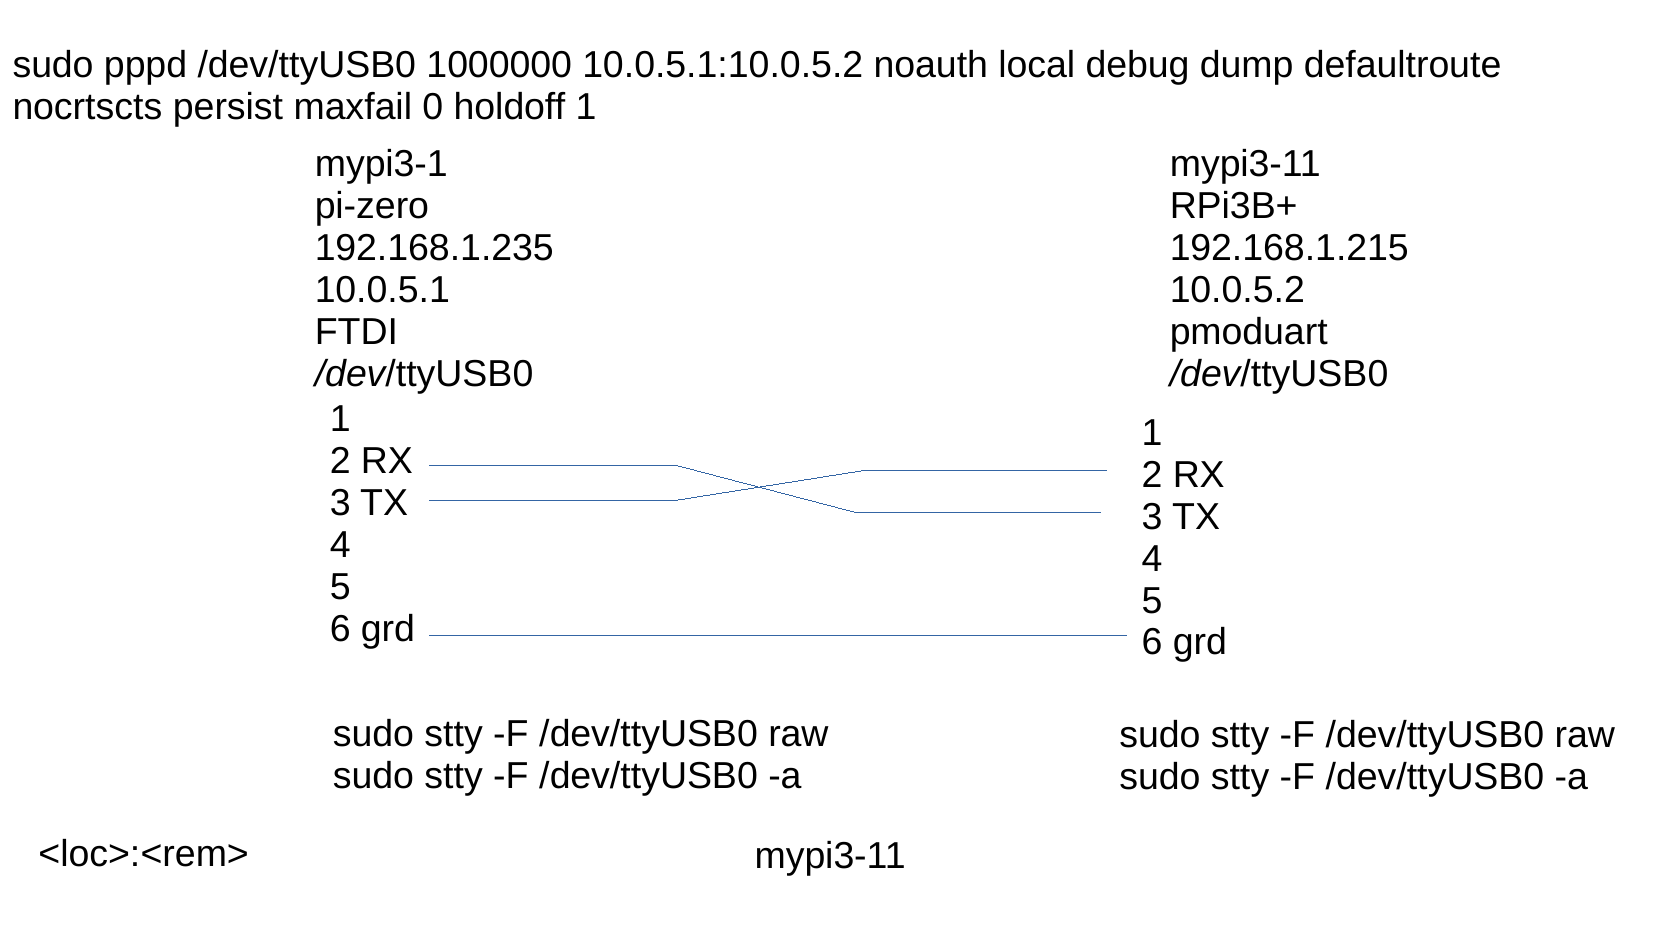

sudo pppd /dev/ttyUSB0 1000000 10.0.5.1:10.0.5.2 noauth local debug dump defaultroute nocrtscts persist maxfail 0 holdoff 1
mypi3-1
pi-zero
192.168.1.235
10.0.5.1
FTDI
/dev/ttyUSB0
mypi3-11
RPi3B+
192.168.1.215
10.0.5.2
pmoduart
/dev/ttyUSB0
1
2 RX
3 TX
4
5
6 grd
1
2 RX
3 TX
4
5
6 grd
sudo stty -F /dev/ttyUSB0 raw
sudo stty -F /dev/ttyUSB0 -a
sudo stty -F /dev/ttyUSB0 raw
sudo stty -F /dev/ttyUSB0 -a
<loc>:<rem>
mypi3-11